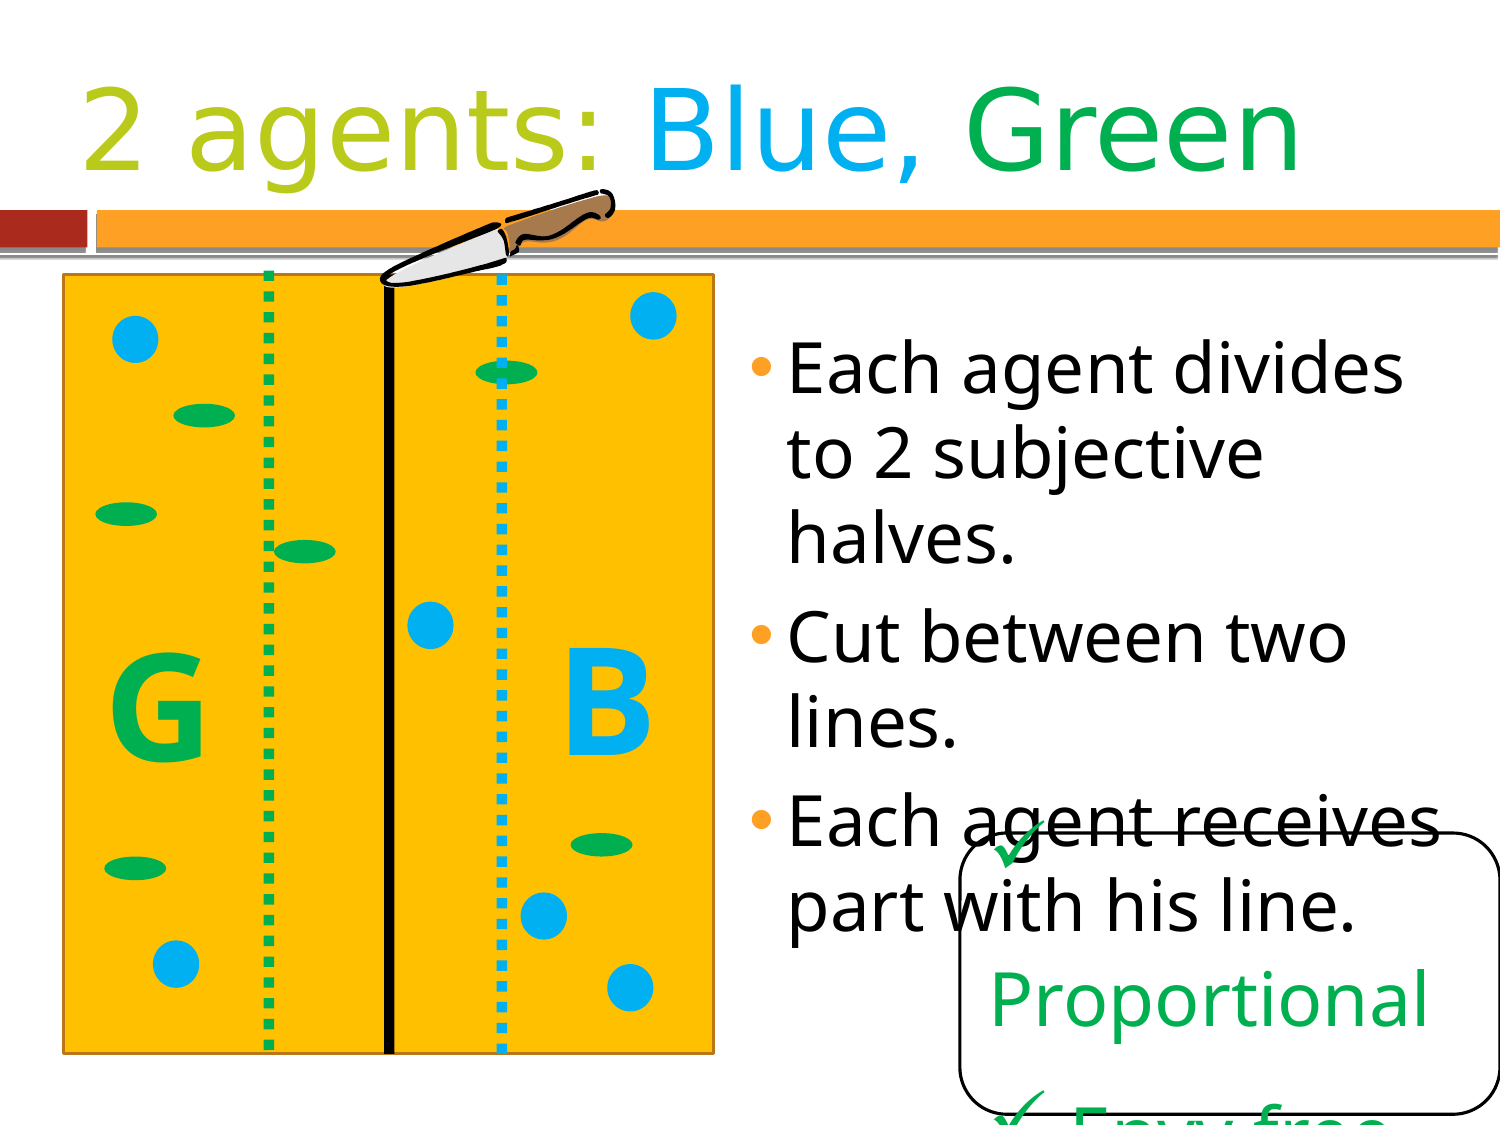

# 2 agents: Blue, Green
Each agent divides to 2 subjective halves.
Cut between two lines.
Each agent receives part with his line.
B
G
 Proportional
 Envy free